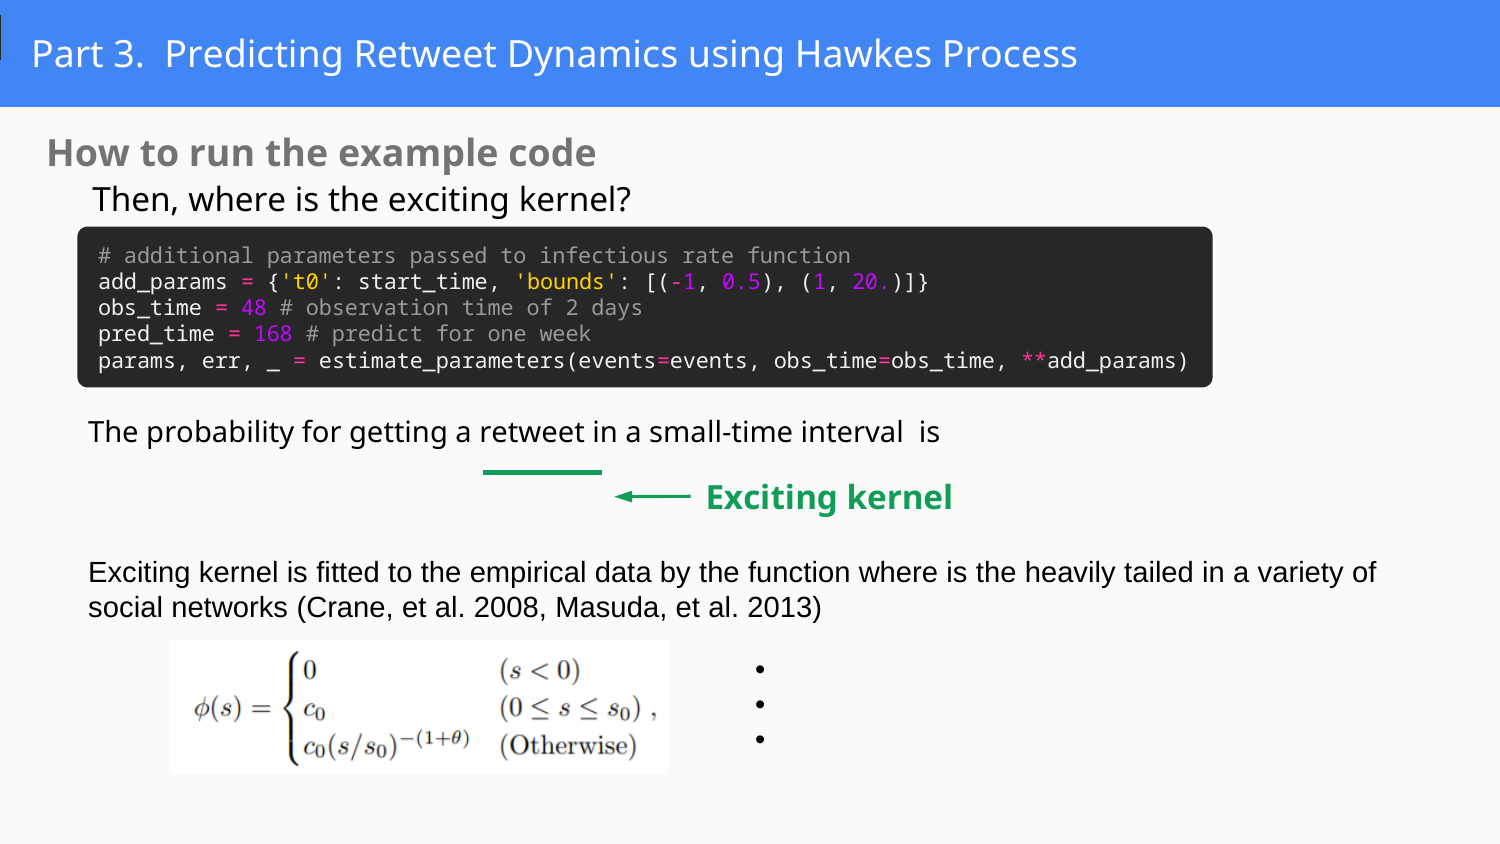

# Part 3. Predicting Retweet Dynamics using Hawkes Process
How to run the example code
Then, where is the exciting kernel?
# additional parameters passed to infectious rate function
add_params = {'t0': start_time, 'bounds': [(-1, 0.5), (1, 20.)]}
obs_time = 48 # observation time of 2 days
pred_time = 168 # predict for one week
params, err, _ = estimate_parameters(events=events, obs_time=obs_time, **add_params)
The probability for getting a retweet in a small-time interval is
Exciting kernel is fitted to the empirical data by the function where is the heavily tailed in a variety of social networks (Crane, et al. 2008, Masuda, et al. 2013)
Exciting kernel